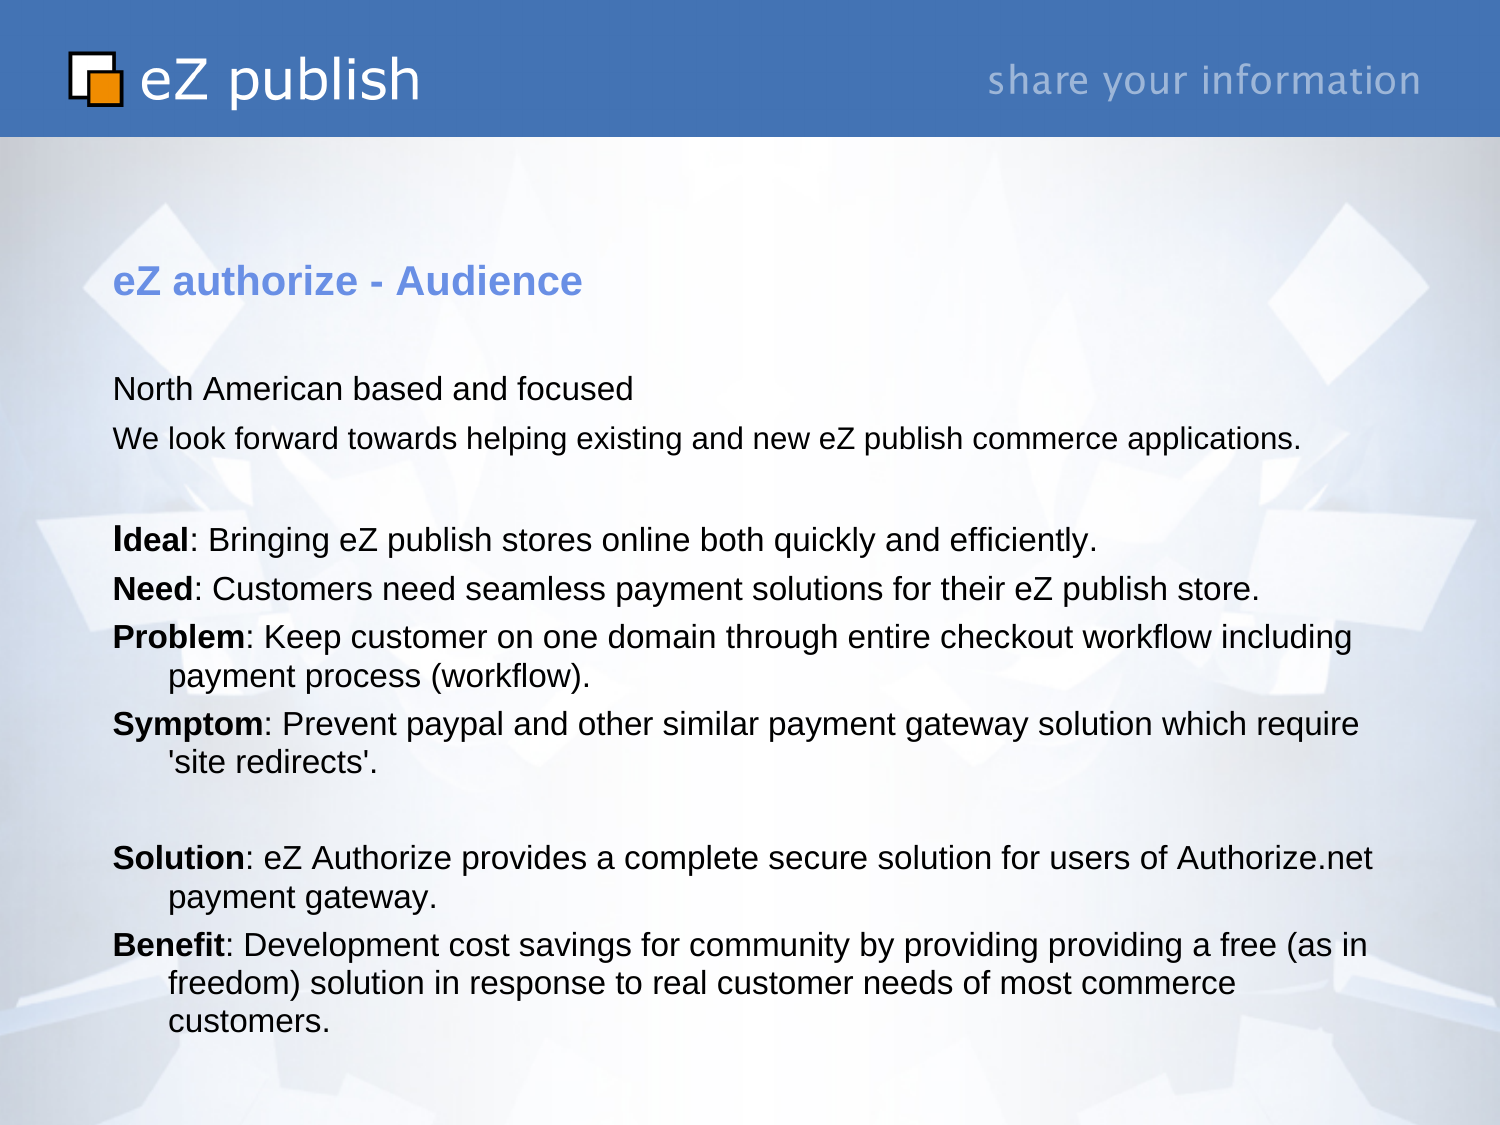

# eZ authorize - Audience
North American based and focused
We look forward towards helping existing and new eZ publish commerce applications.
Ideal: Bringing eZ publish stores online both quickly and efficiently.
Need: Customers need seamless payment solutions for their eZ publish store.
Problem: Keep customer on one domain through entire checkout workflow including payment process (workflow).
Symptom: Prevent paypal and other similar payment gateway solution which require 'site redirects'.
Solution: eZ Authorize provides a complete secure solution for users of Authorize.net payment gateway.
Benefit: Development cost savings for community by providing providing a free (as in freedom) solution in response to real customer needs of most commerce customers.